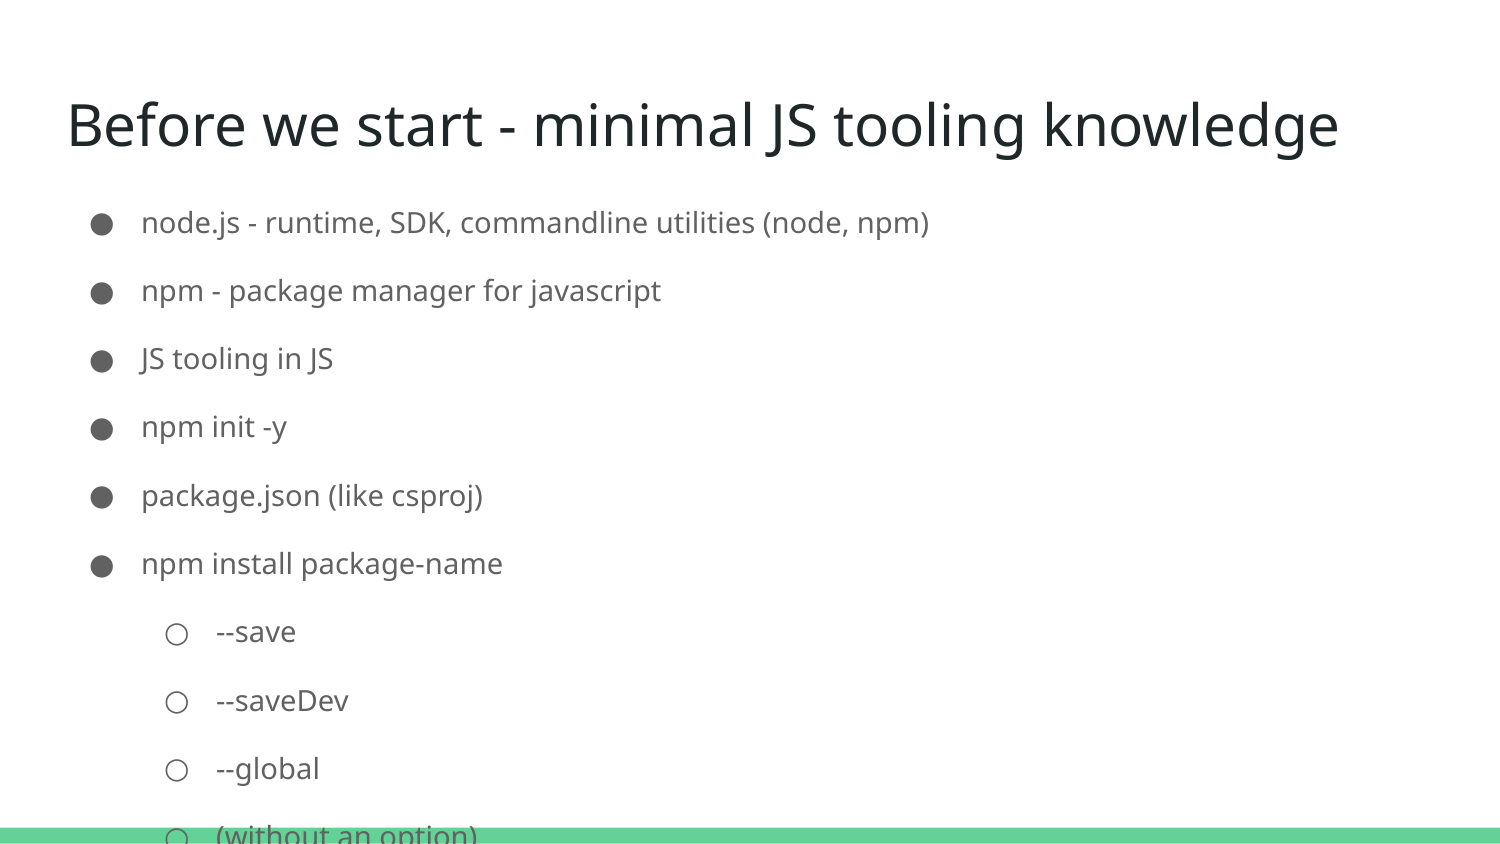

# Before we start - minimal JS tooling knowledge
node.js - runtime, SDK, commandline utilities (node, npm)
npm - package manager for javascript
JS tooling in JS
npm init -y
package.json (like csproj)
npm install package-name
--save
--saveDev
--global
(without an option)
Create-react-app (package)